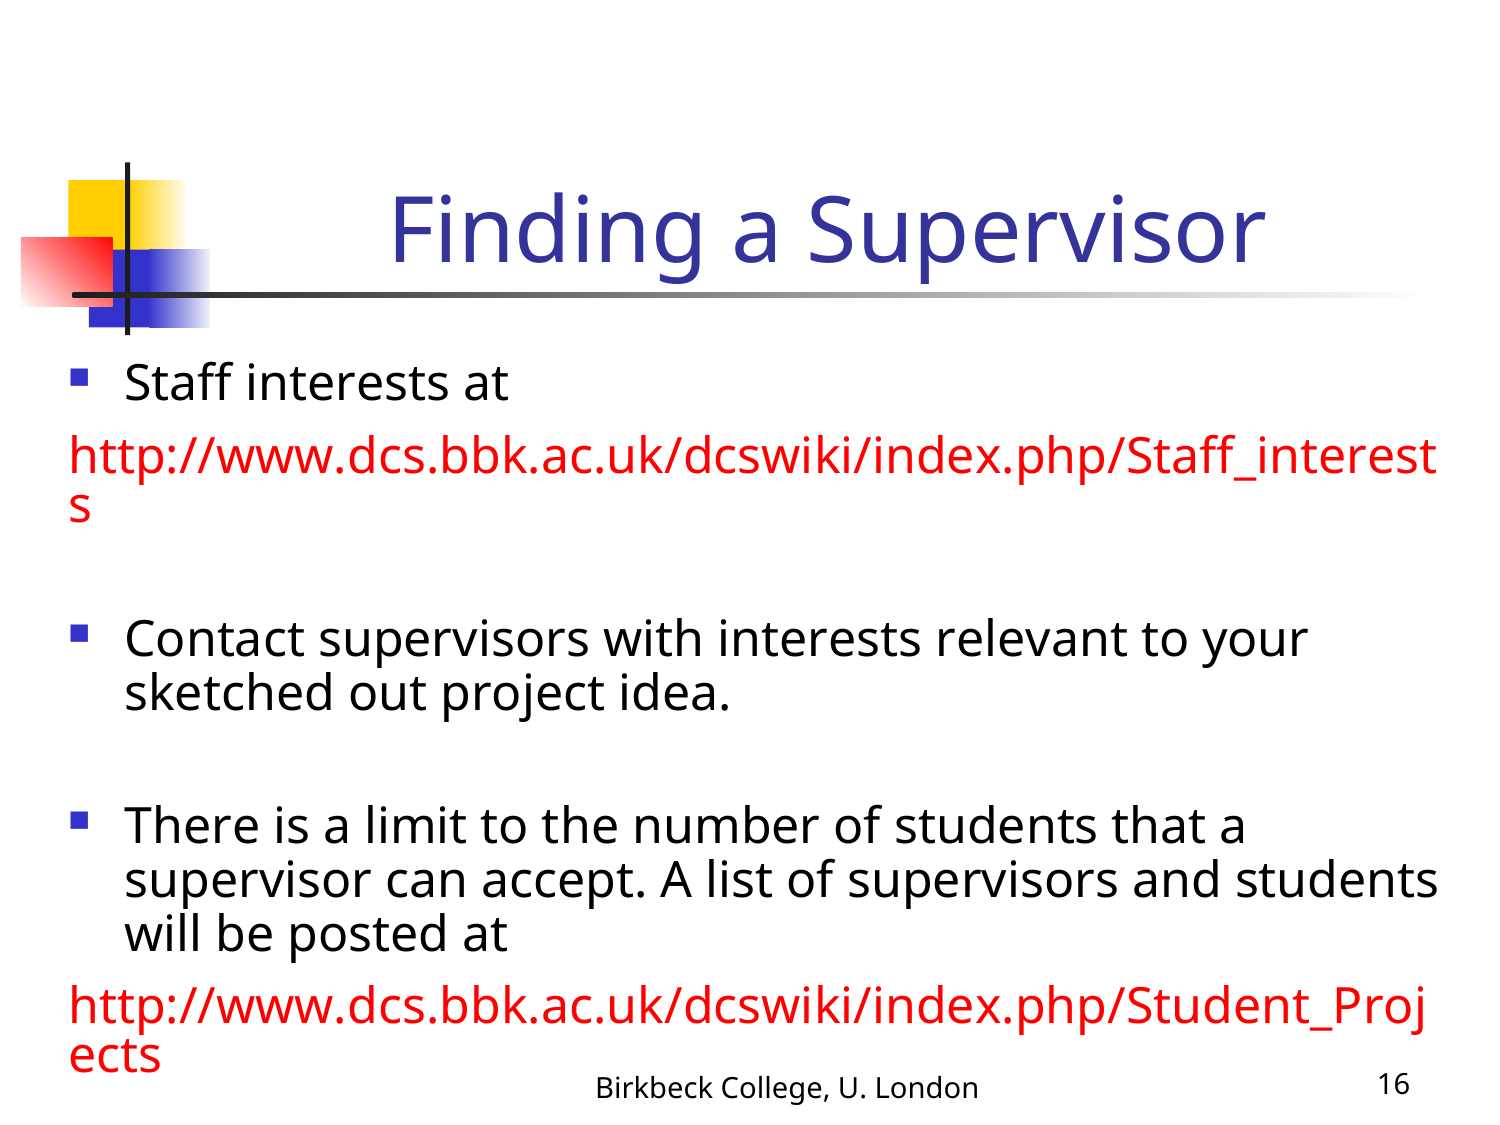

# Finding a Supervisor
Staff interests at
http://www.dcs.bbk.ac.uk/dcswiki/index.php/Staff_interests
Contact supervisors with interests relevant to your sketched out project idea.
There is a limit to the number of students that a supervisor can accept. A list of supervisors and students will be posted at
http://www.dcs.bbk.ac.uk/dcswiki/index.php/Student_Projects
Birkbeck College, U. London